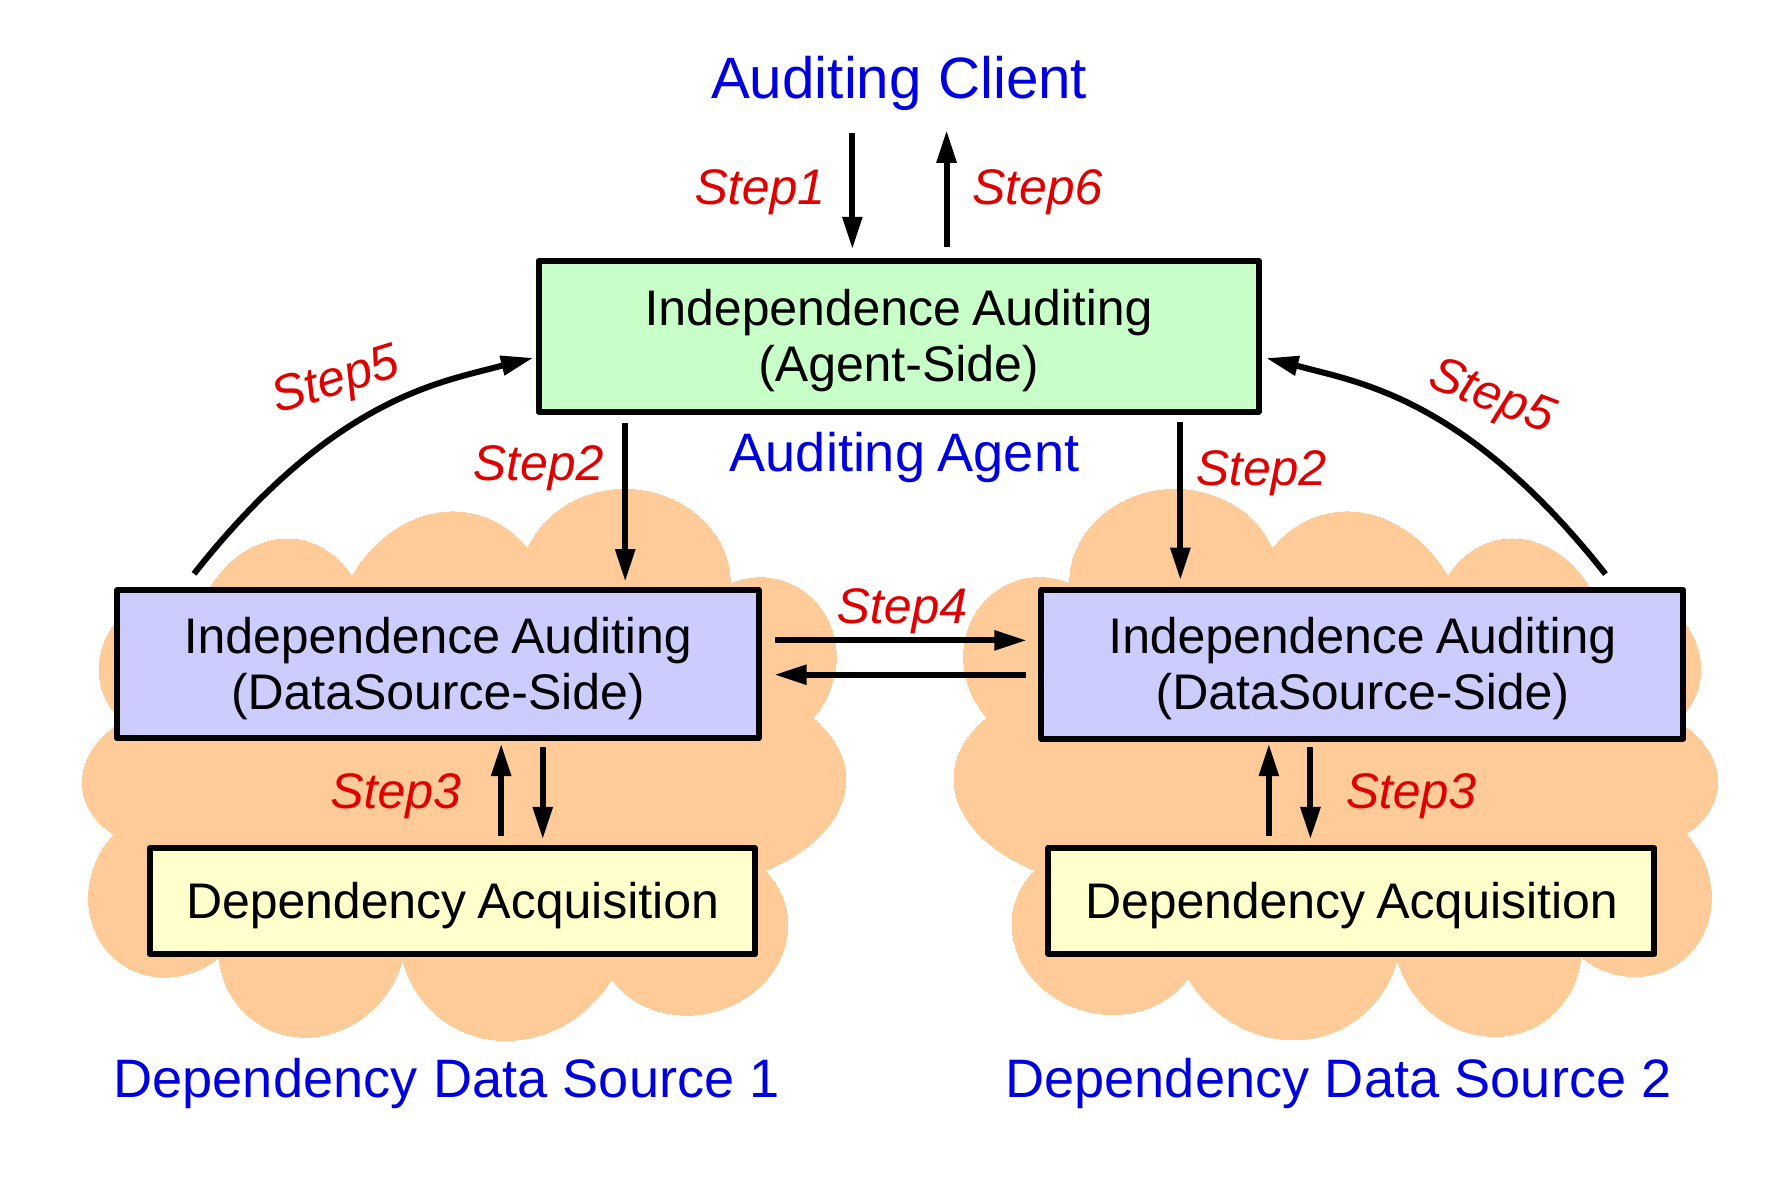

Auditing Client
Step1
Step6
Independence Auditing
(Agent-Side)
Step5
Step5
Auditing Agent
Step2
Step2
Step4
Independence Auditing
(DataSource-Side)
Independence Auditing
(DataSource-Side)
Step3
Step3
Dependency Acquisition
Dependency Acquisition
Dependency Data Source 1
Dependency Data Source 2